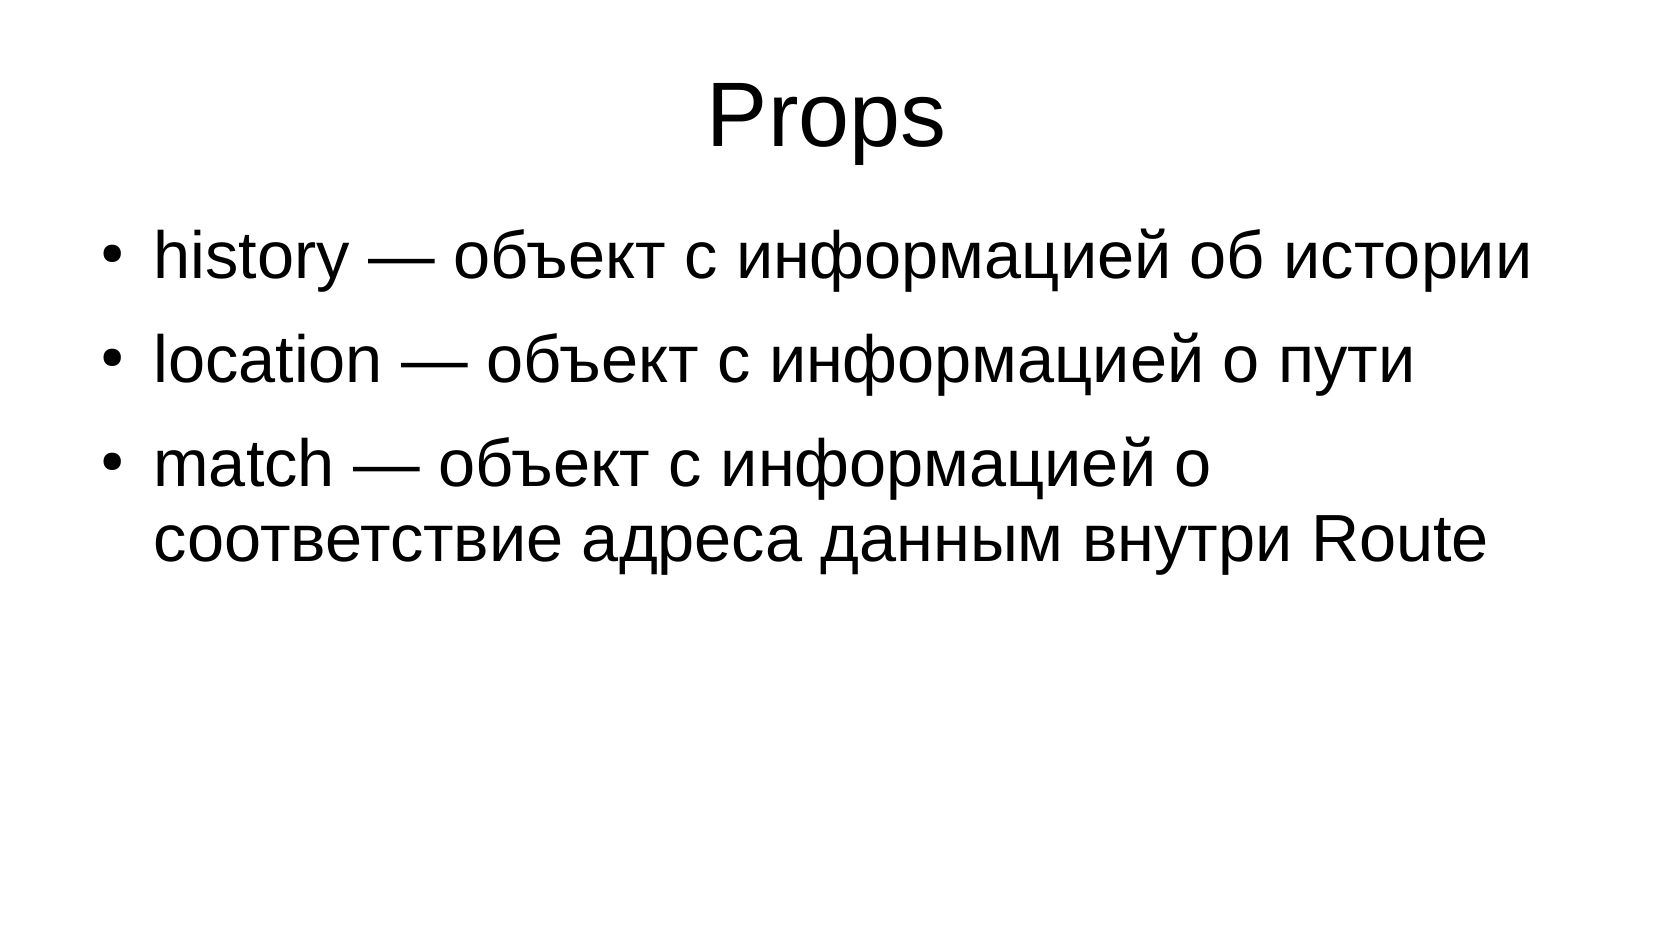

# Props
history — объект с информацией об истории
location — объект с информацией о пути
match — объект с информацией о соответствие адреса данным внутри Route